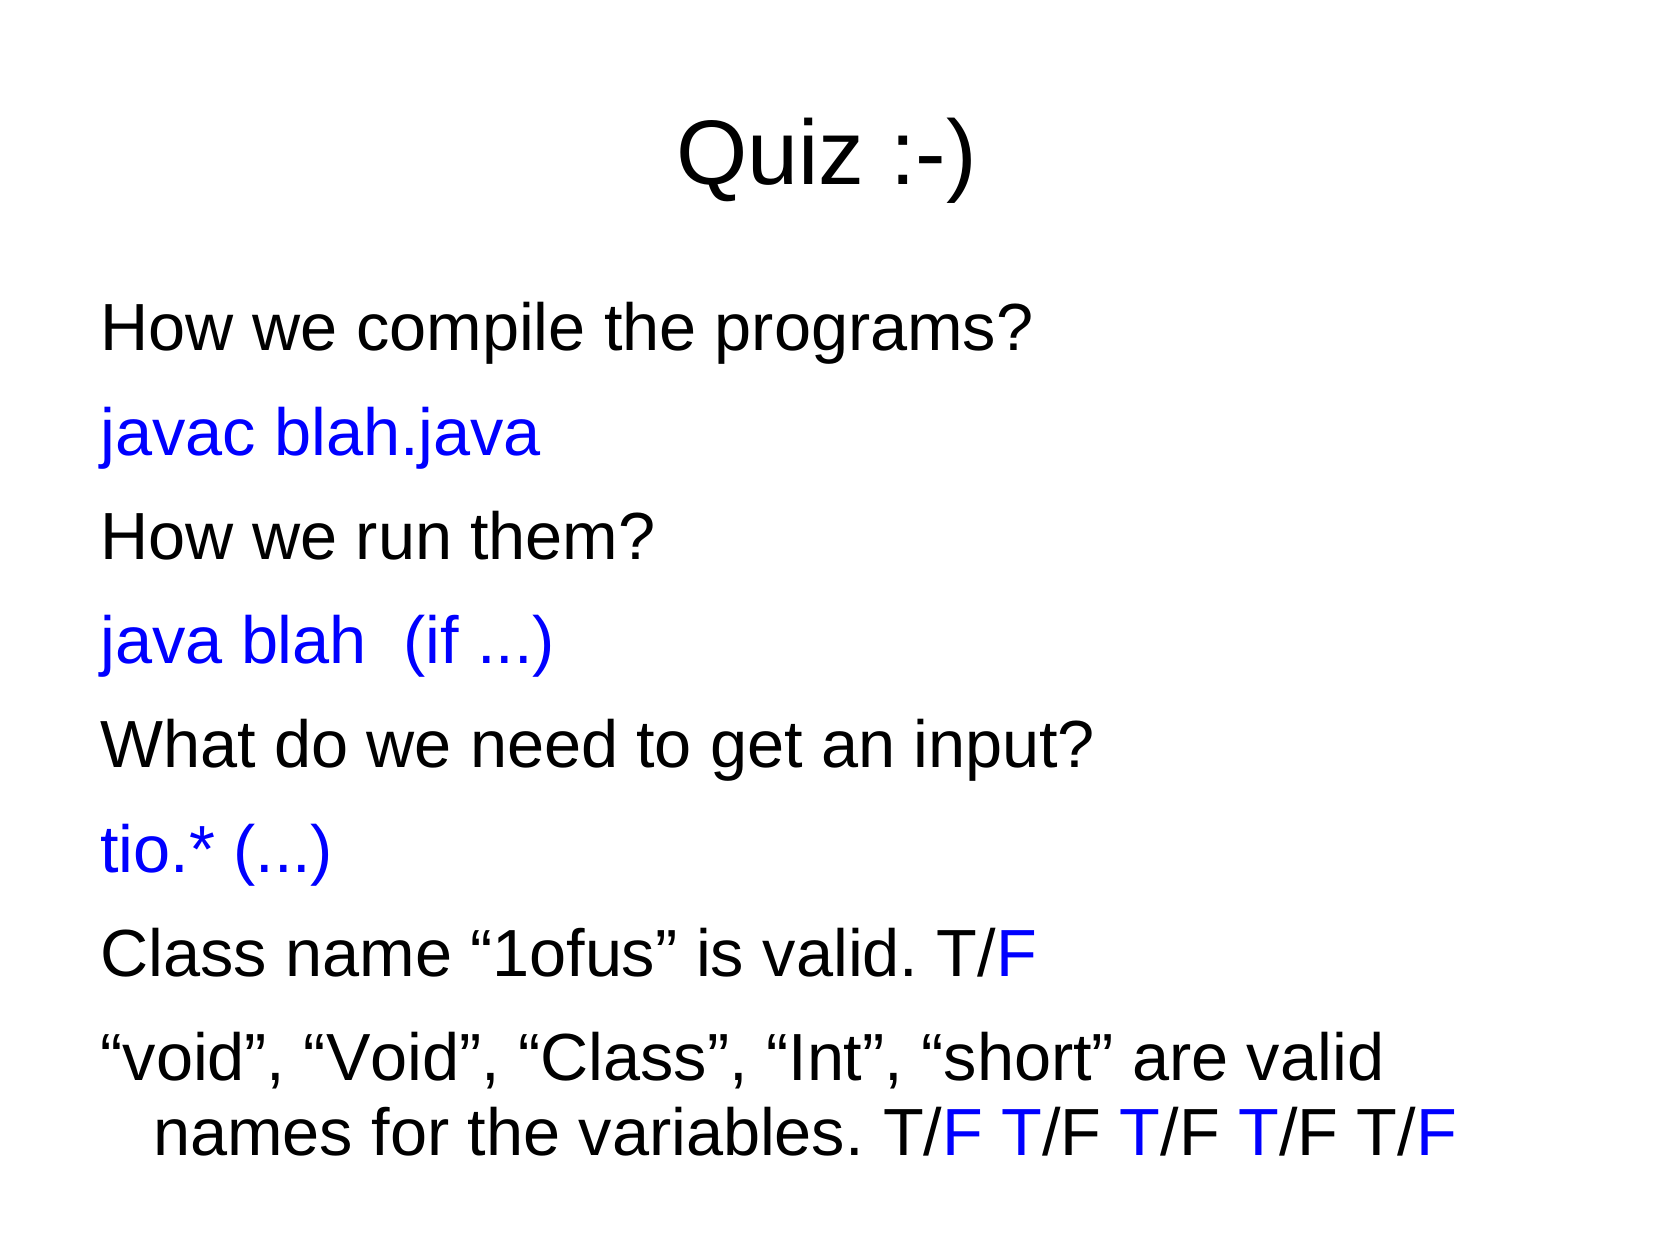

# Quiz :-)
How we compile the programs?
javac blah.java
How we run them?
java blah (if ...)
What do we need to get an input?
tio.* (...)
Class name “1ofus” is valid. T/F
“void”, “Void”, “Class”, “Int”, “short” are valid names for the variables. T/F T/F T/F T/F T/F